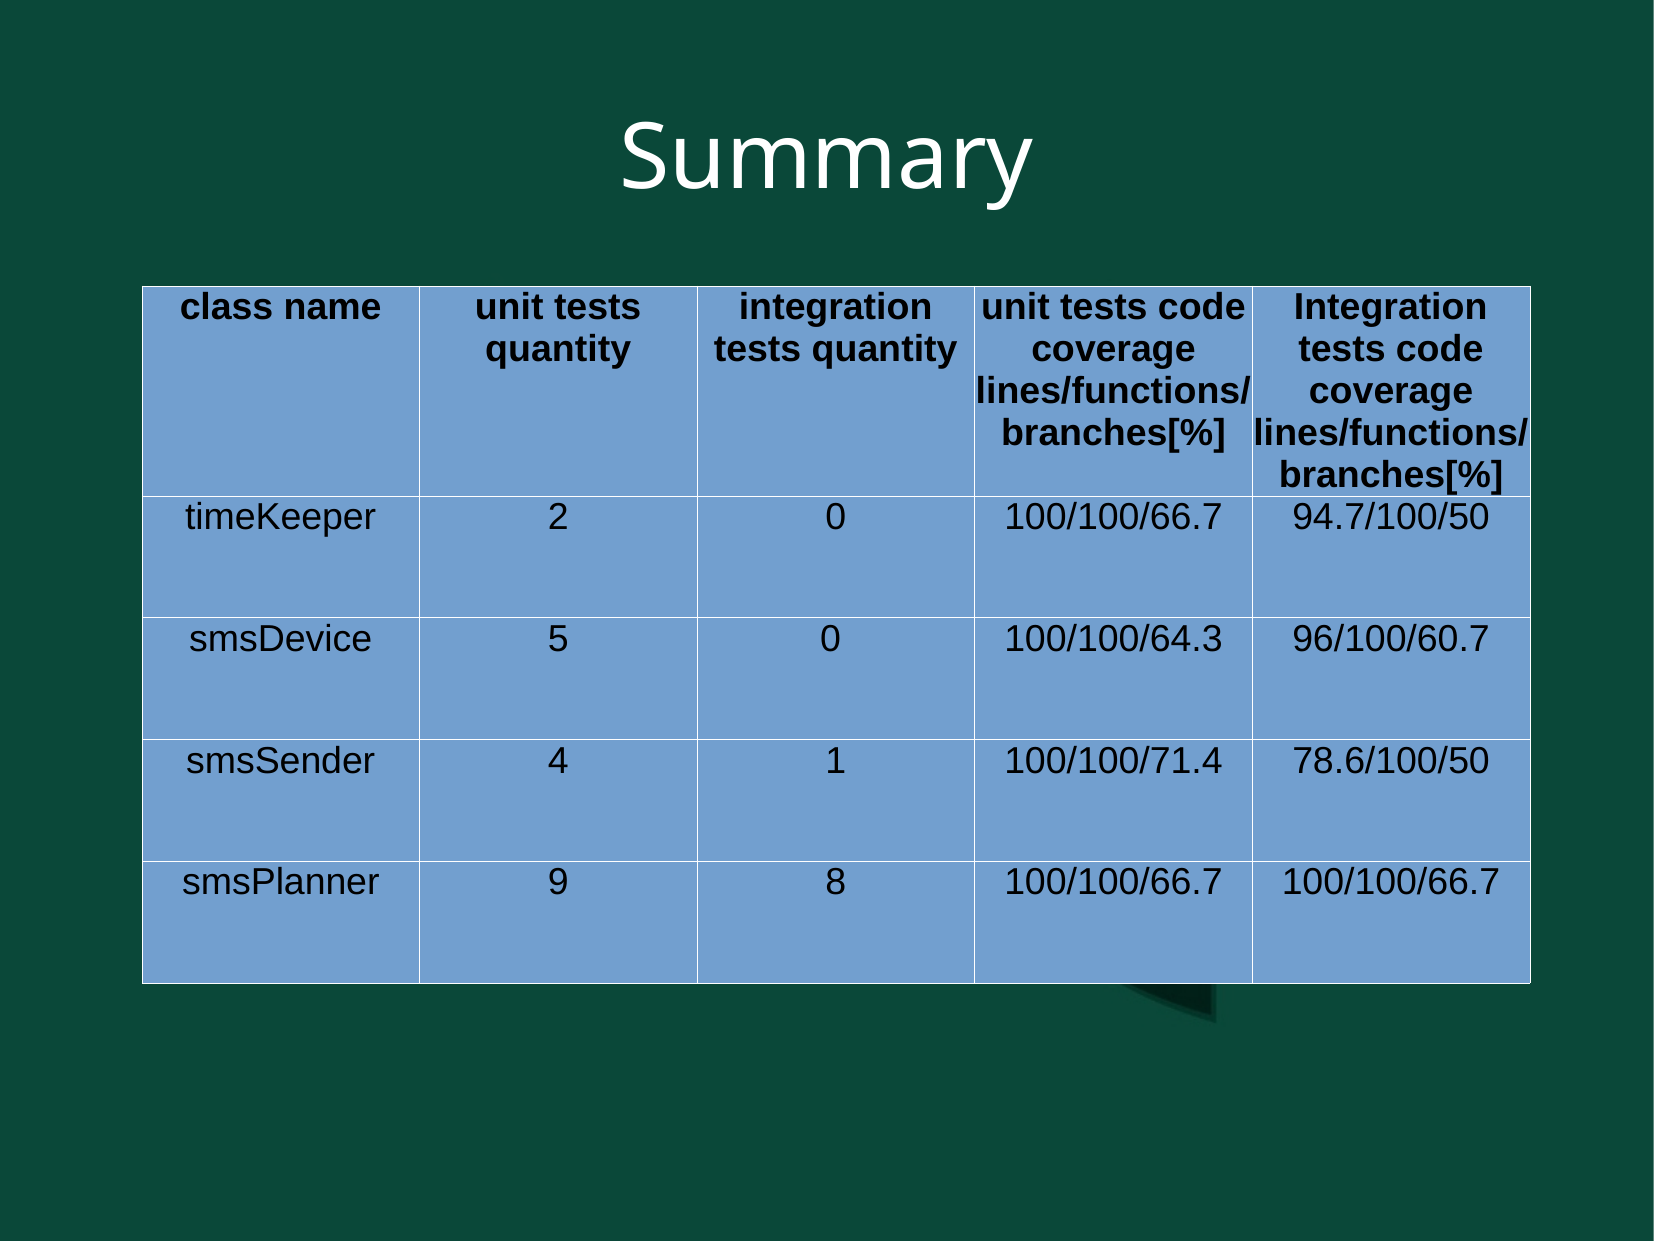

# Summary
| class name | unit tests quantity | integration tests quantity | unit tests code coverage lines/functions/branches[%] | Integration tests code coverage lines/functions/branches[%] |
| --- | --- | --- | --- | --- |
| timeKeeper | 2 | 0 | 100/100/66.7 | 94.7/100/50 |
| smsDevice | 5 | 0 | 100/100/64.3 | 96/100/60.7 |
| smsSender | 4 | 1 | 100/100/71.4 | 78.6/100/50 |
| smsPlanner | 9 | 8 | 100/100/66.7 | 100/100/66.7 |